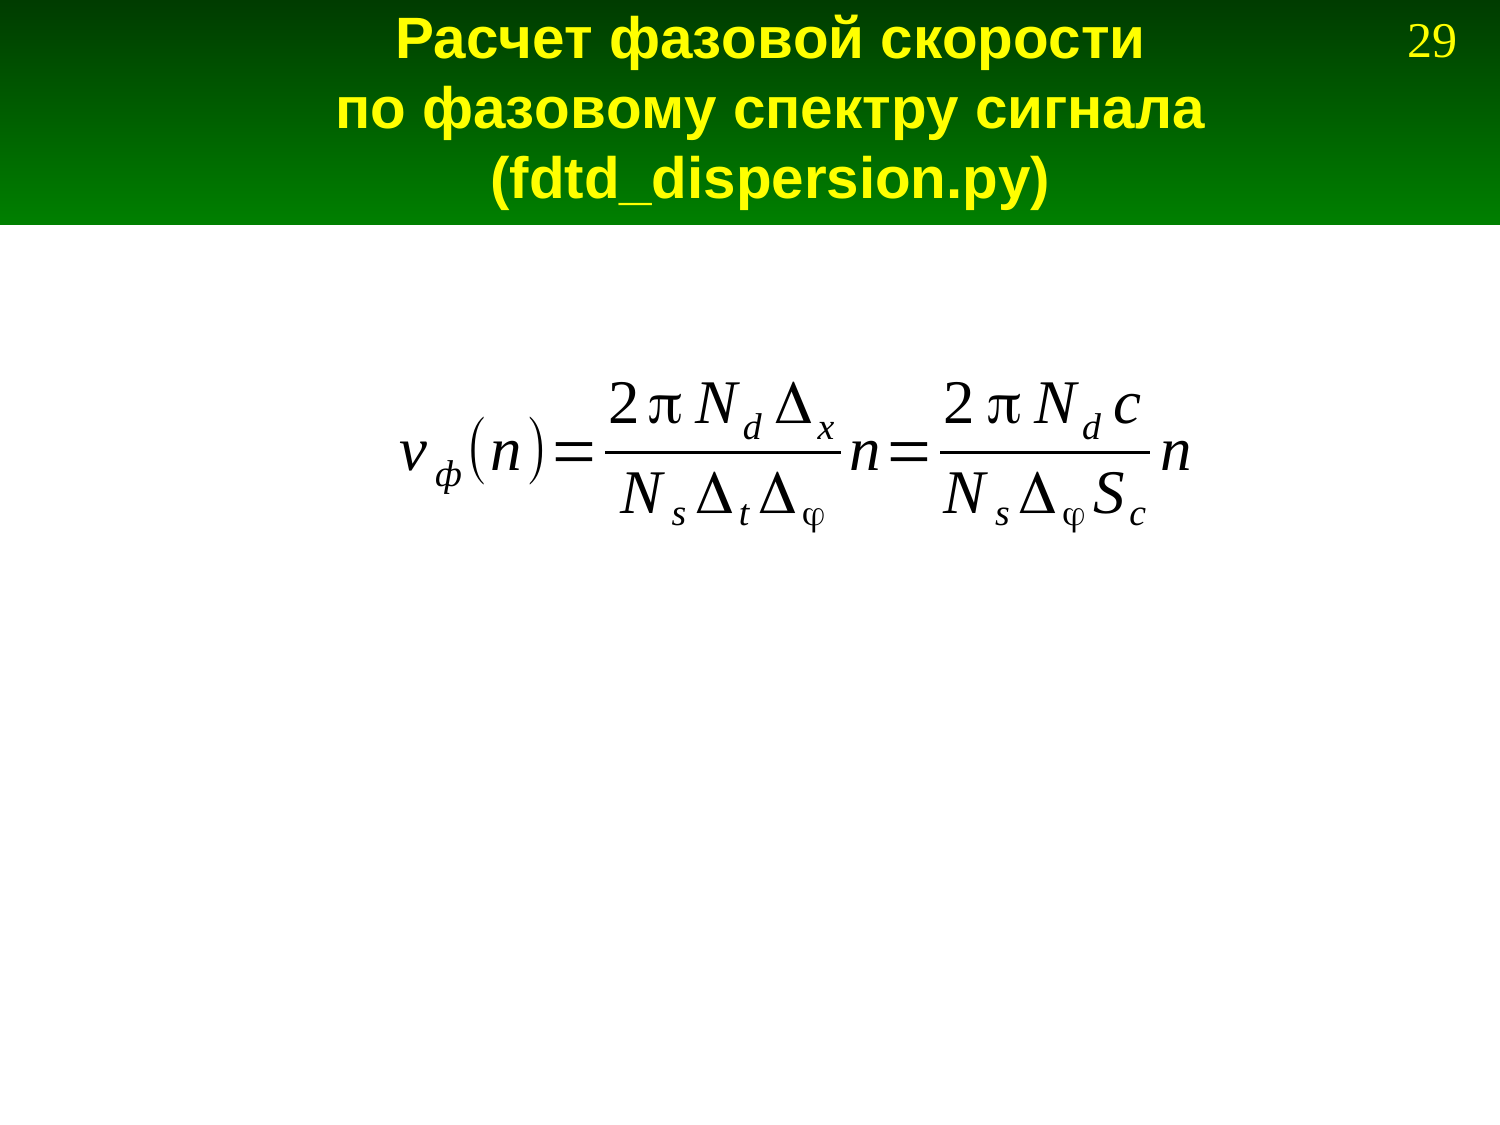

# Расчет фазовой скорости по фазовому спектру сигнала (fdtd_dispersion.py)